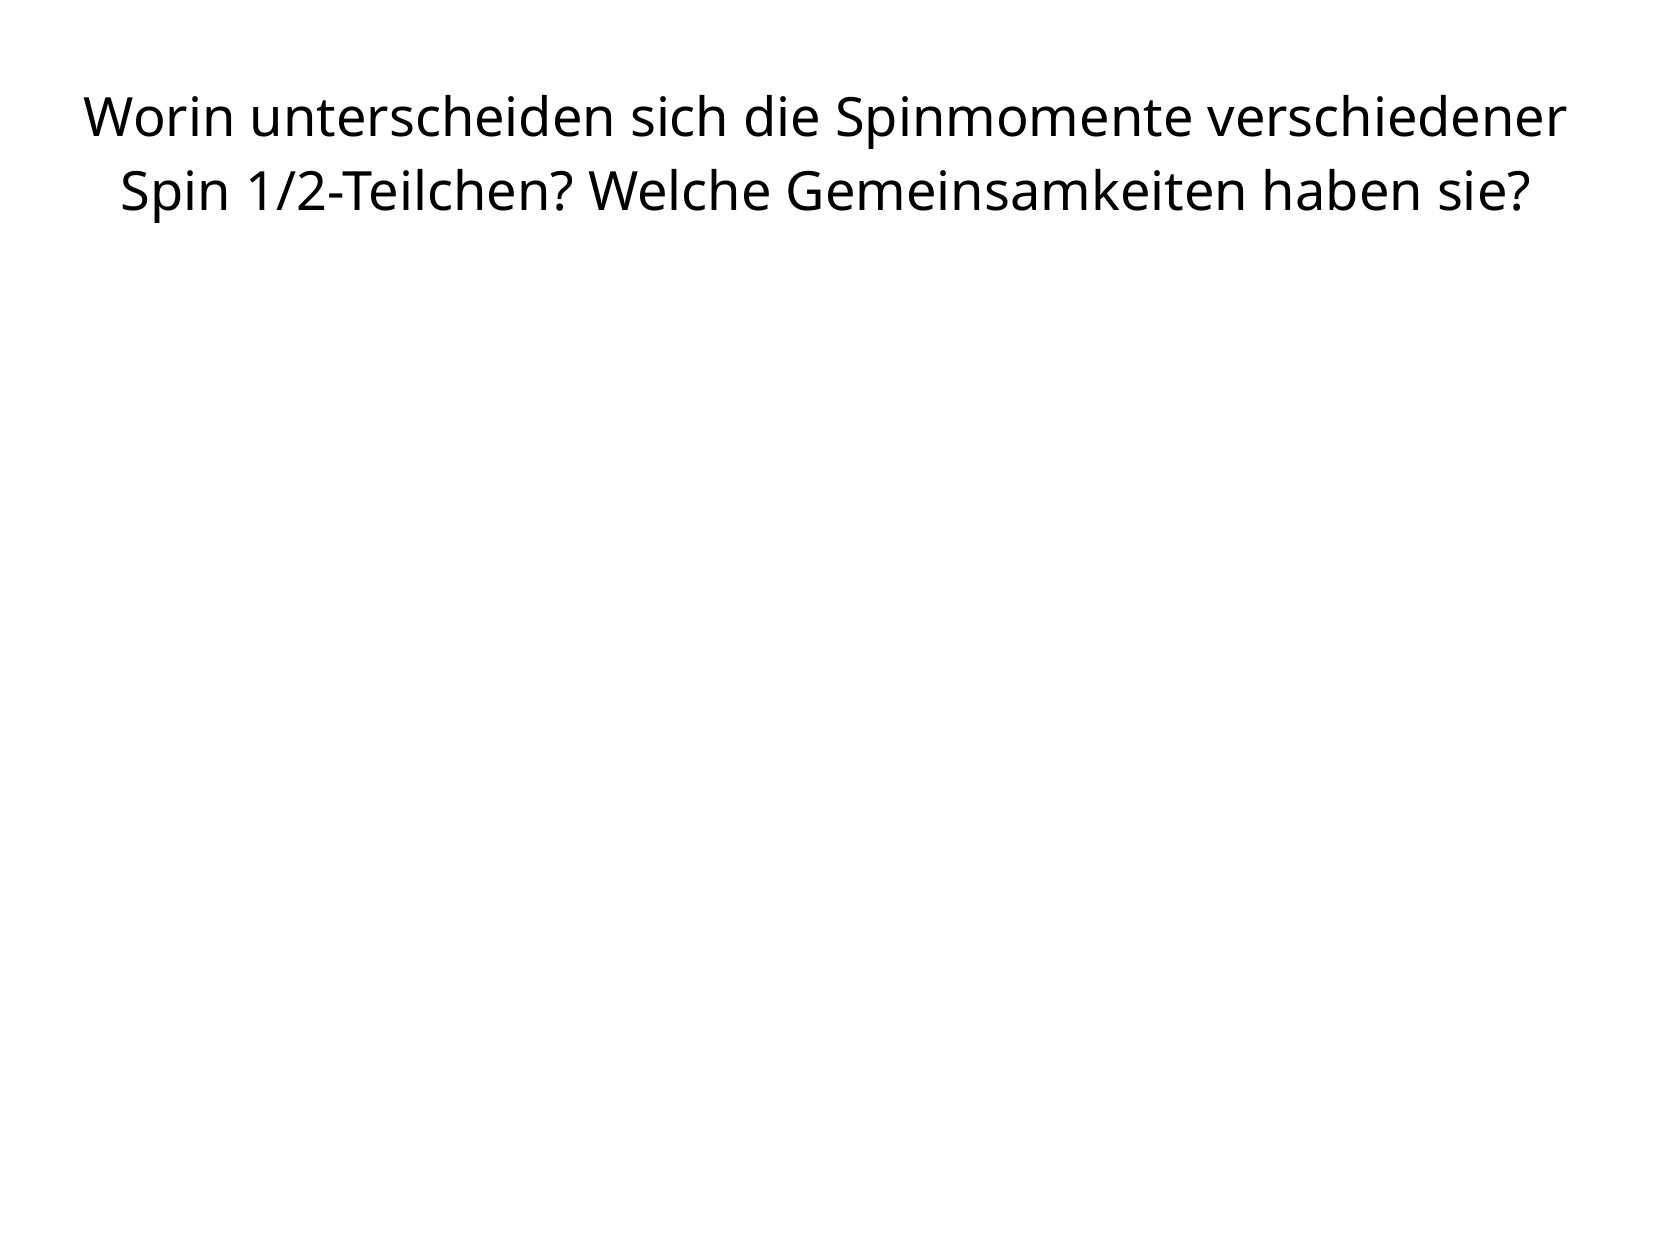

# Worin unterscheiden sich die Spinmomente verschiedener Spin 1/2-Teilchen? Welche Gemeinsamkeiten haben sie?